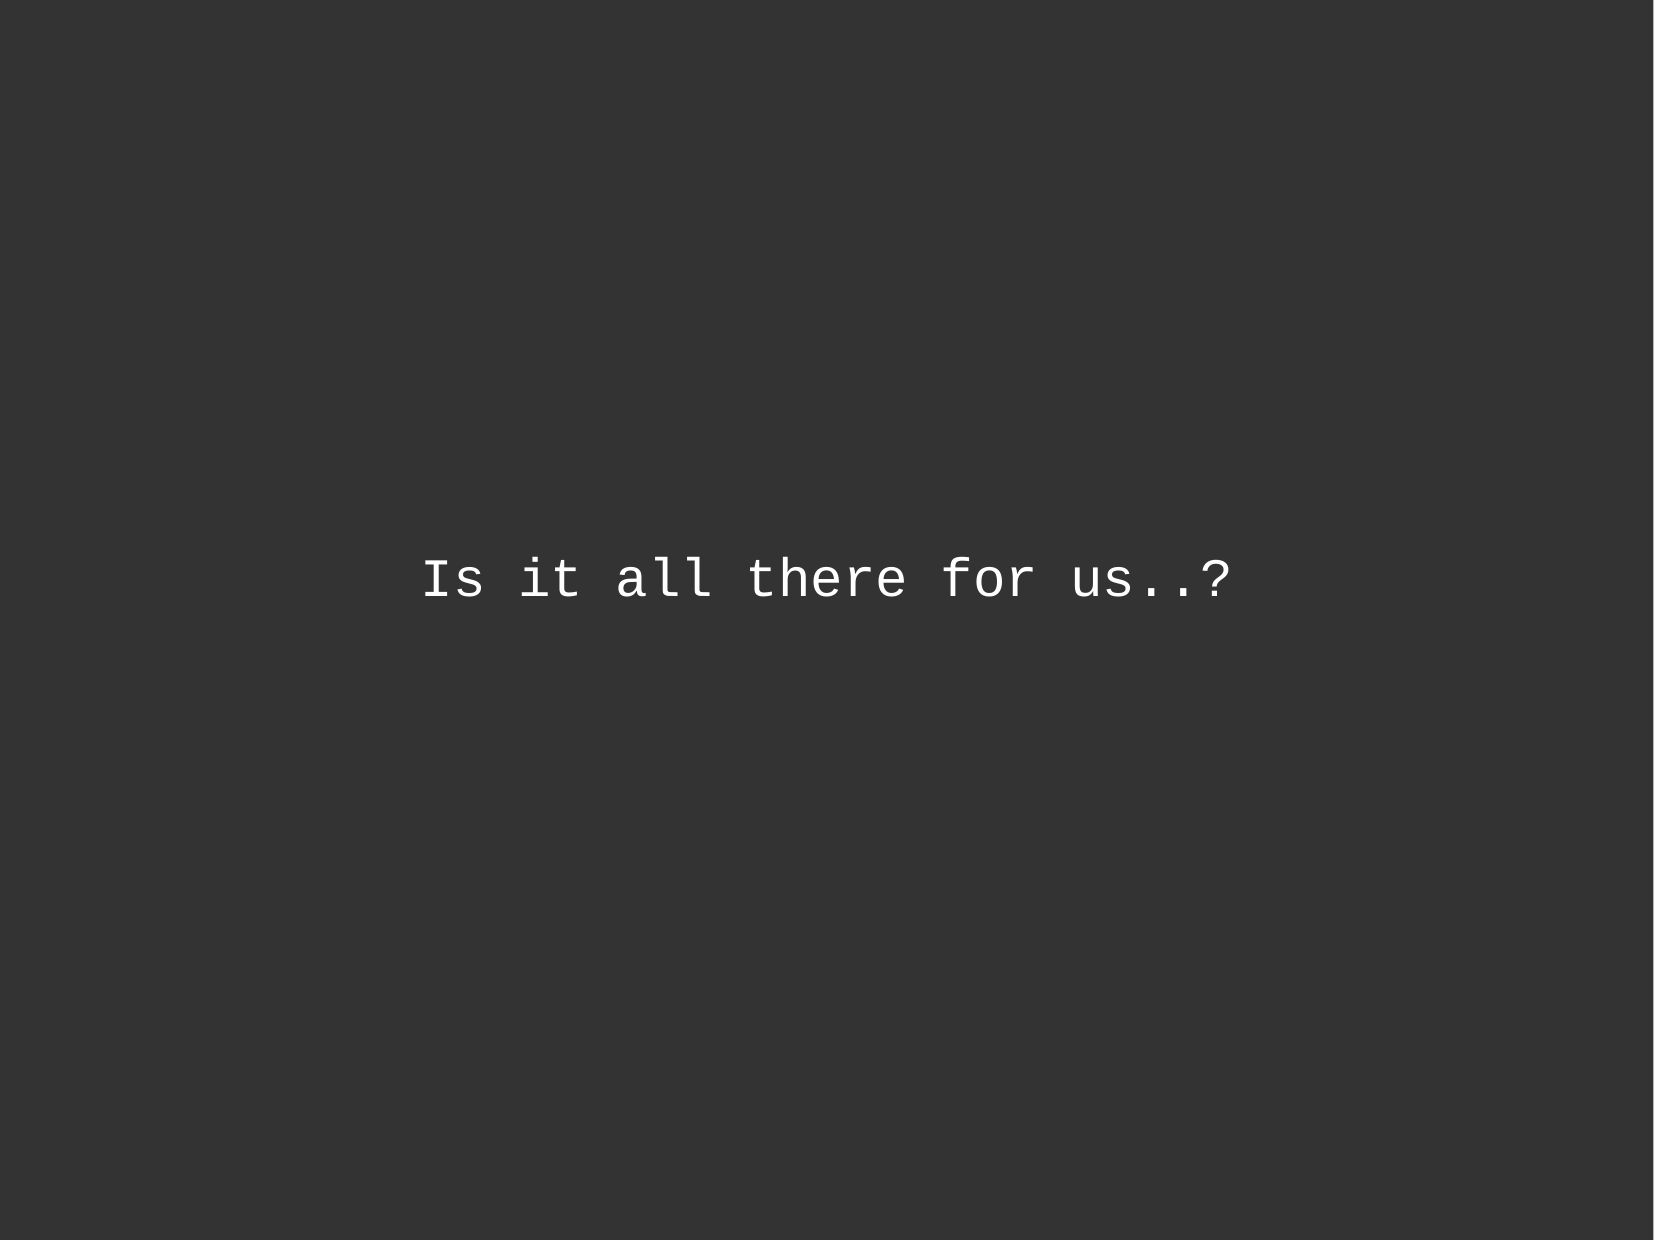

# Is it all there for us..?